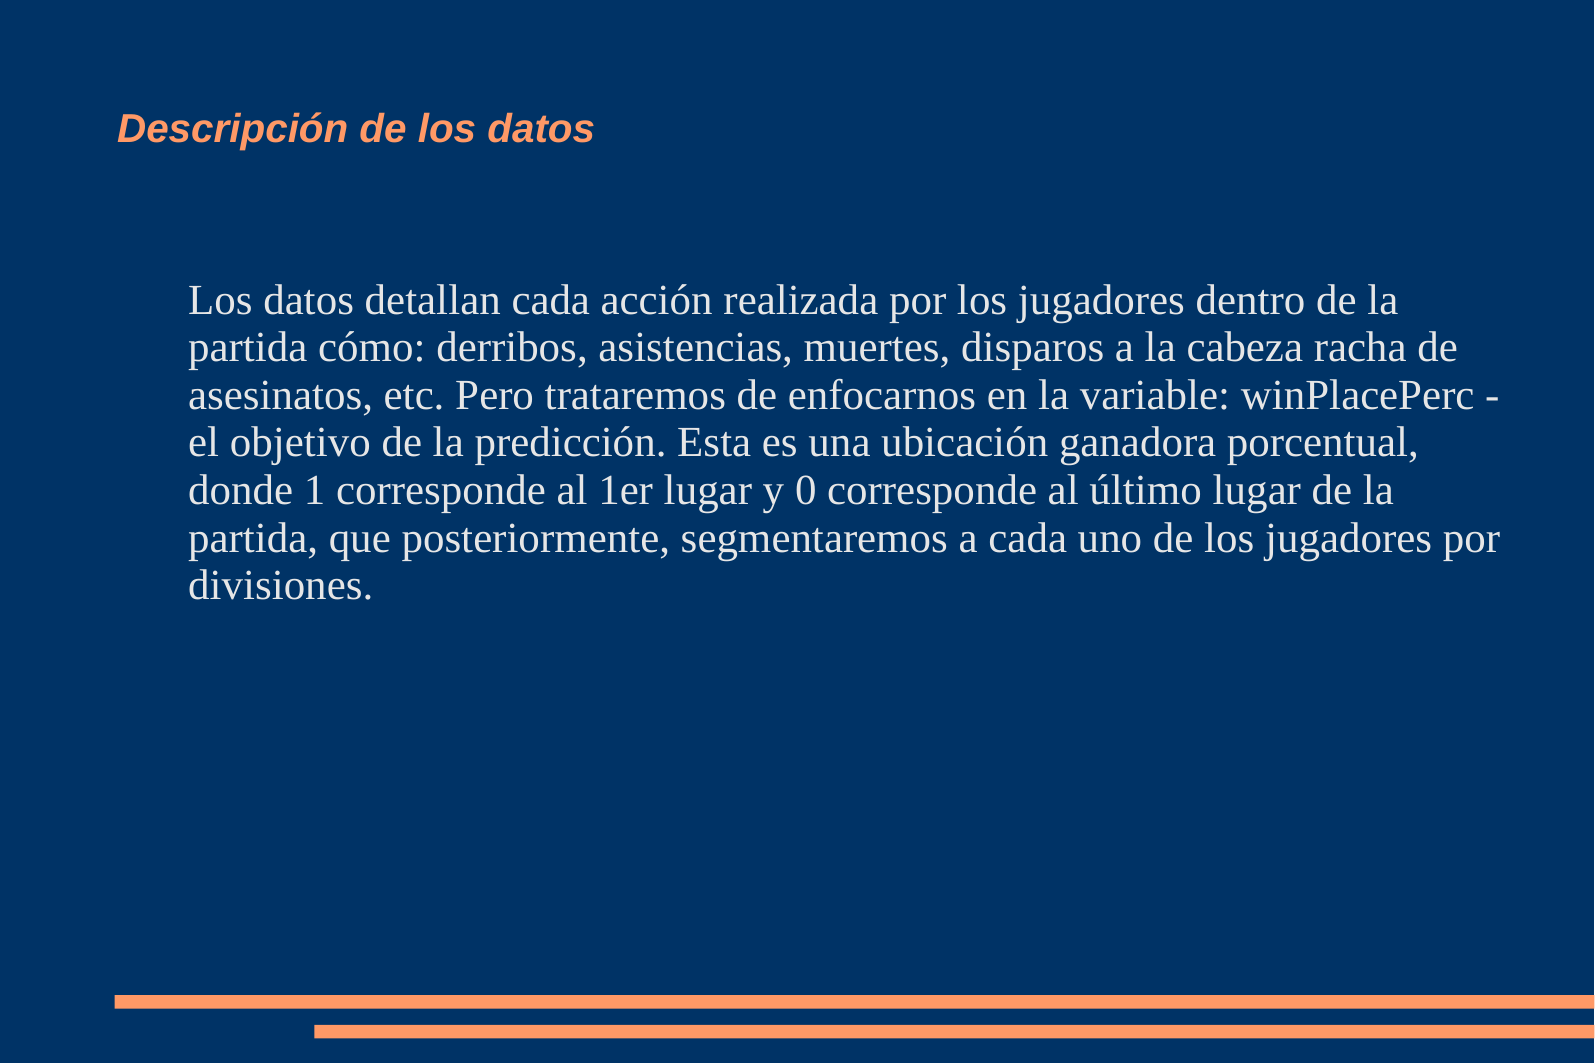

# Descripción de los datos
Los datos detallan cada acción realizada por los jugadores dentro de la partida cómo: derribos, asistencias, muertes, disparos a la cabeza racha de asesinatos, etc. Pero trataremos de enfocarnos en la variable: winPlacePerc - el objetivo de la predicción. Esta es una ubicación ganadora porcentual, donde 1 corresponde al 1er lugar y 0 corresponde al último lugar de la partida, que posteriormente, segmentaremos a cada uno de los jugadores por divisiones.